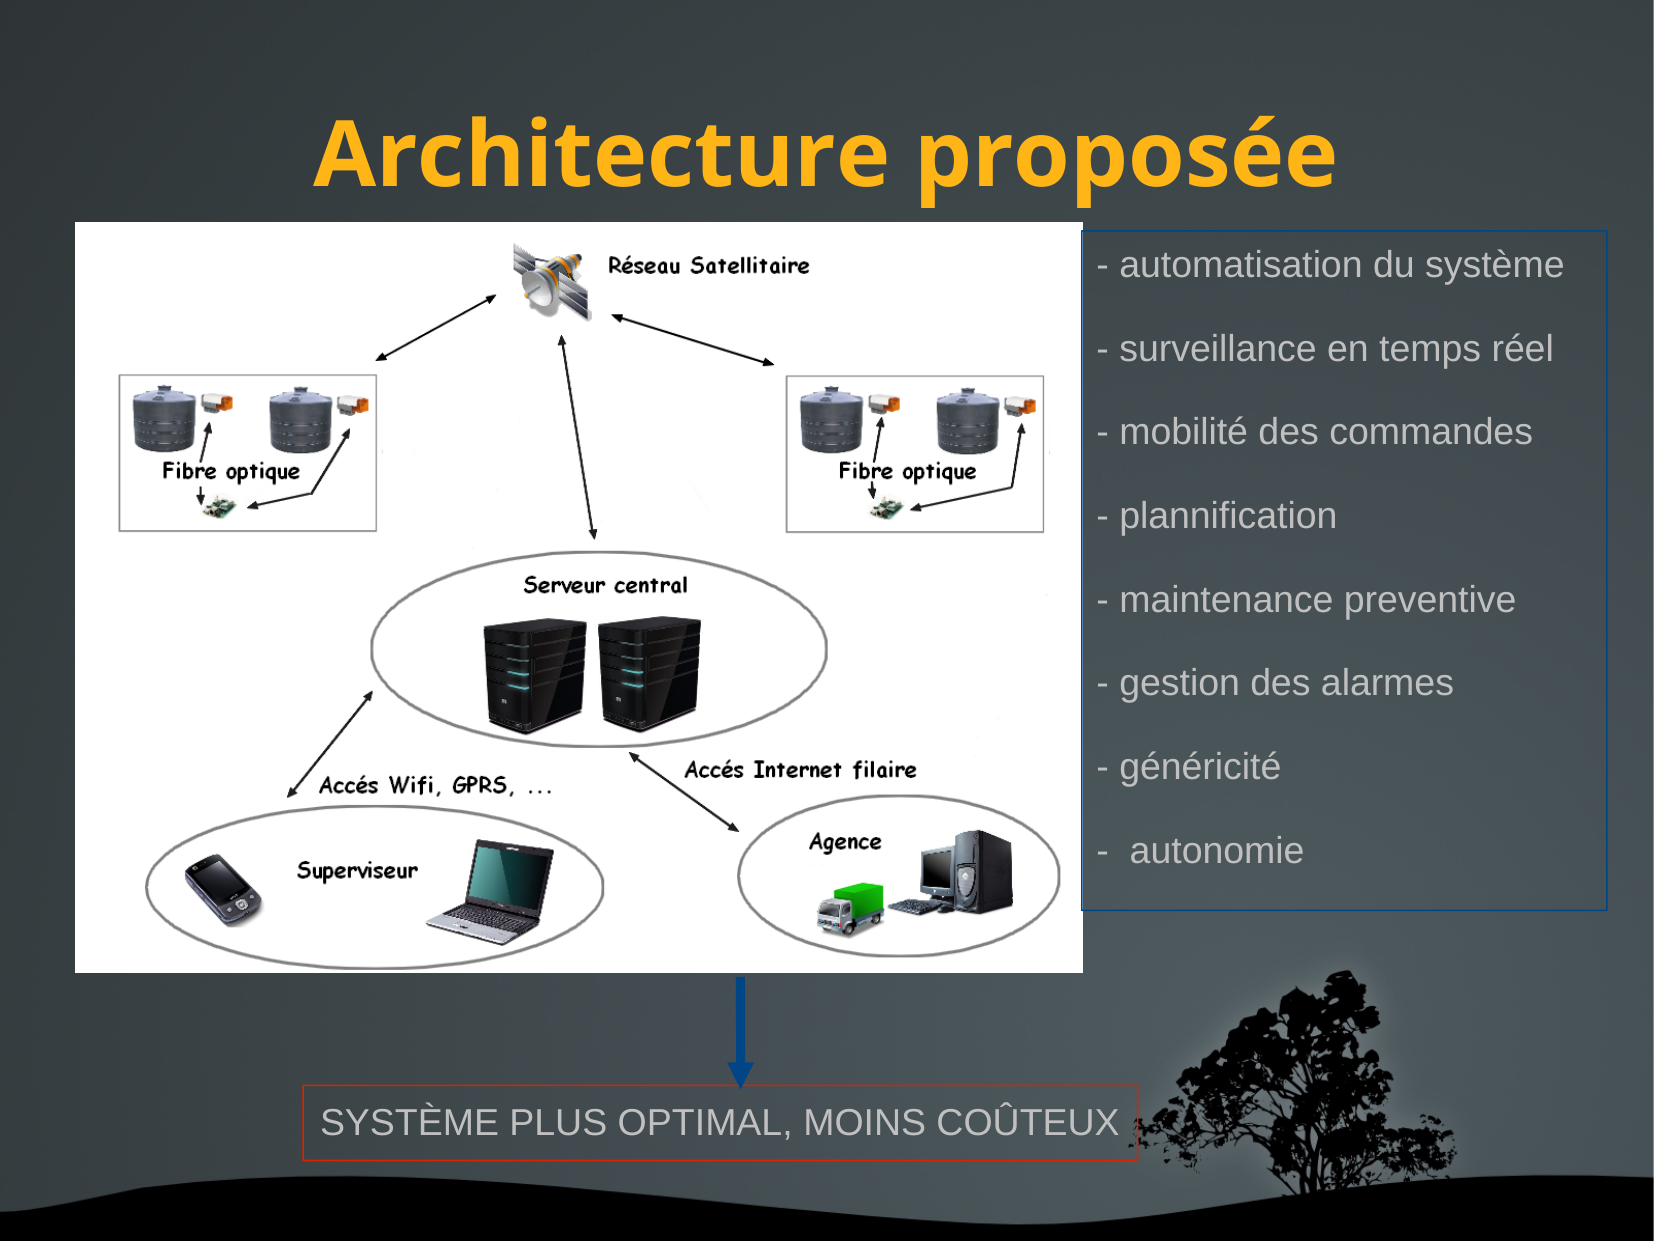

# Architecture proposée
- automatisation du système
- surveillance en temps réel
- mobilité des commandes
- plannification
- maintenance preventive
- gestion des alarmes
- généricité
- autonomie
SYSTÈME PLUS OPTIMAL, MOINS COÛTEUX